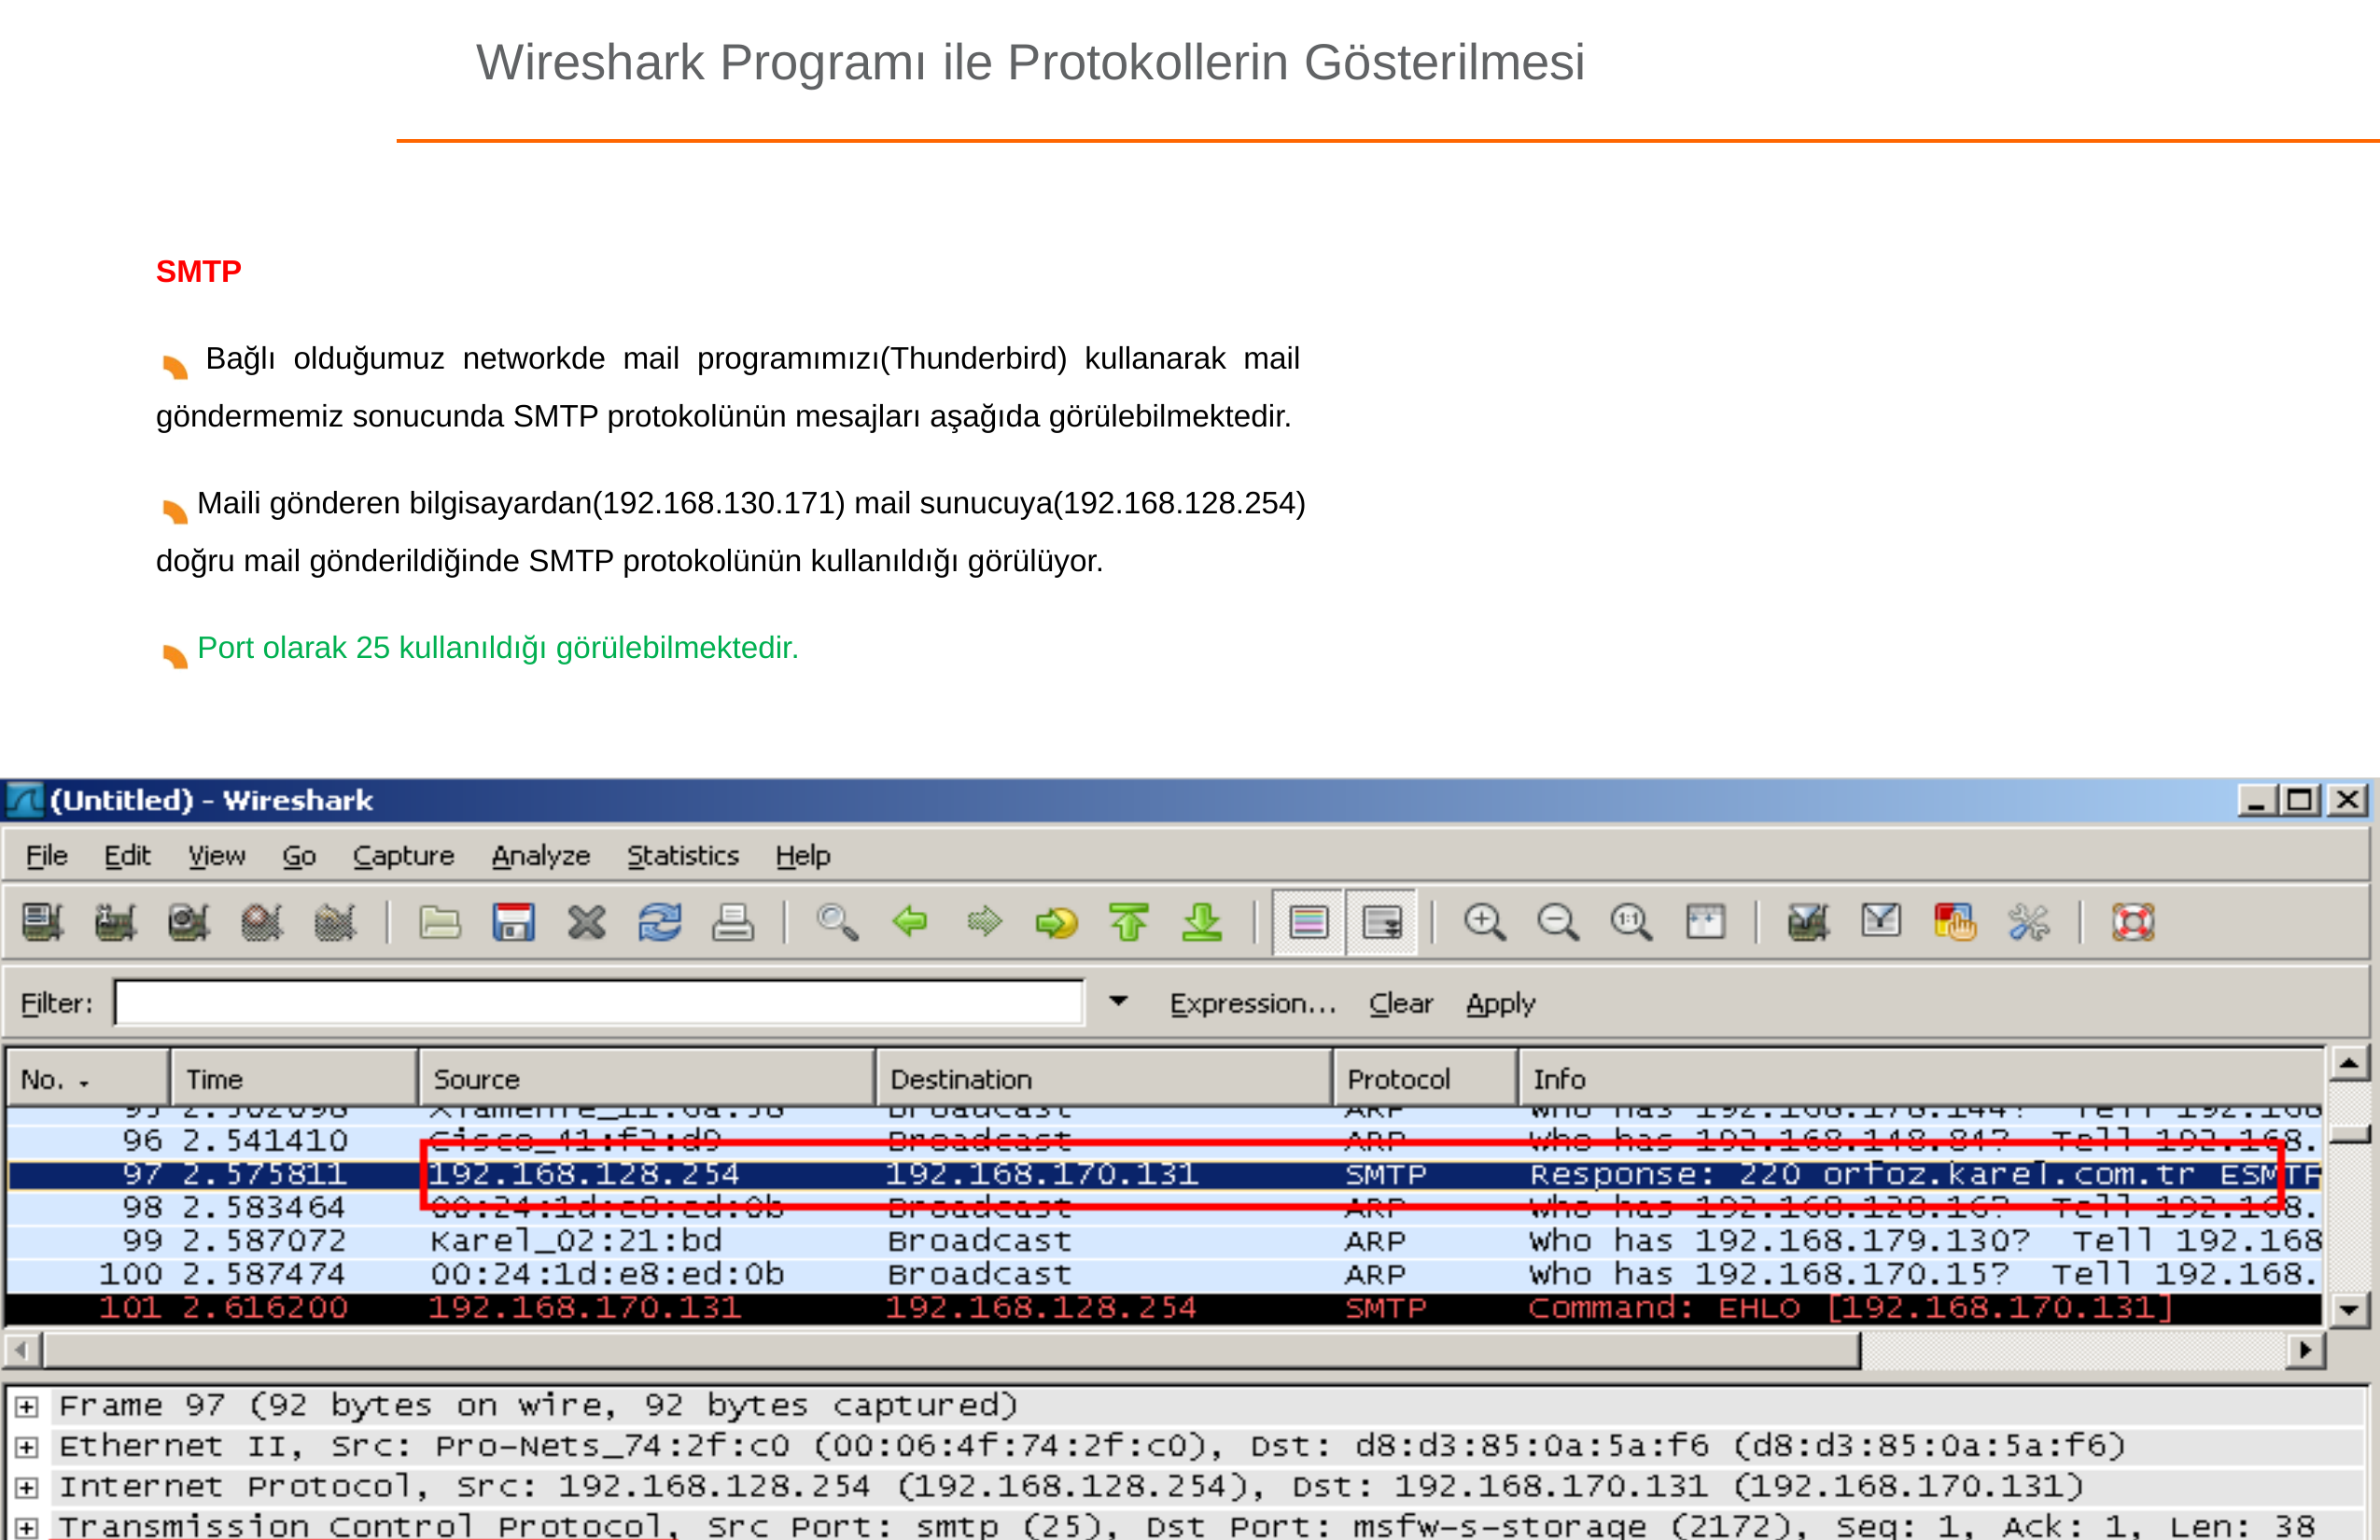

Wireshark Programı ile Protokollerin Gösterilmesi
SMTP
 Bağlı olduğumuz networkde mail programımızı(Thunderbird) kullanarak mail
göndermemiz sonucunda SMTP protokolünün mesajları aşağıda görülebilmektedir.
Maili gönderen bilgisayardan(192.168.130.171) mail sunucuya(192.168.128.254)
doğru mail gönderildiğinde SMTP protokolünün kullanıldığı görülüyor.
Port olarak 25 kullanıldığı görülebilmektedir.